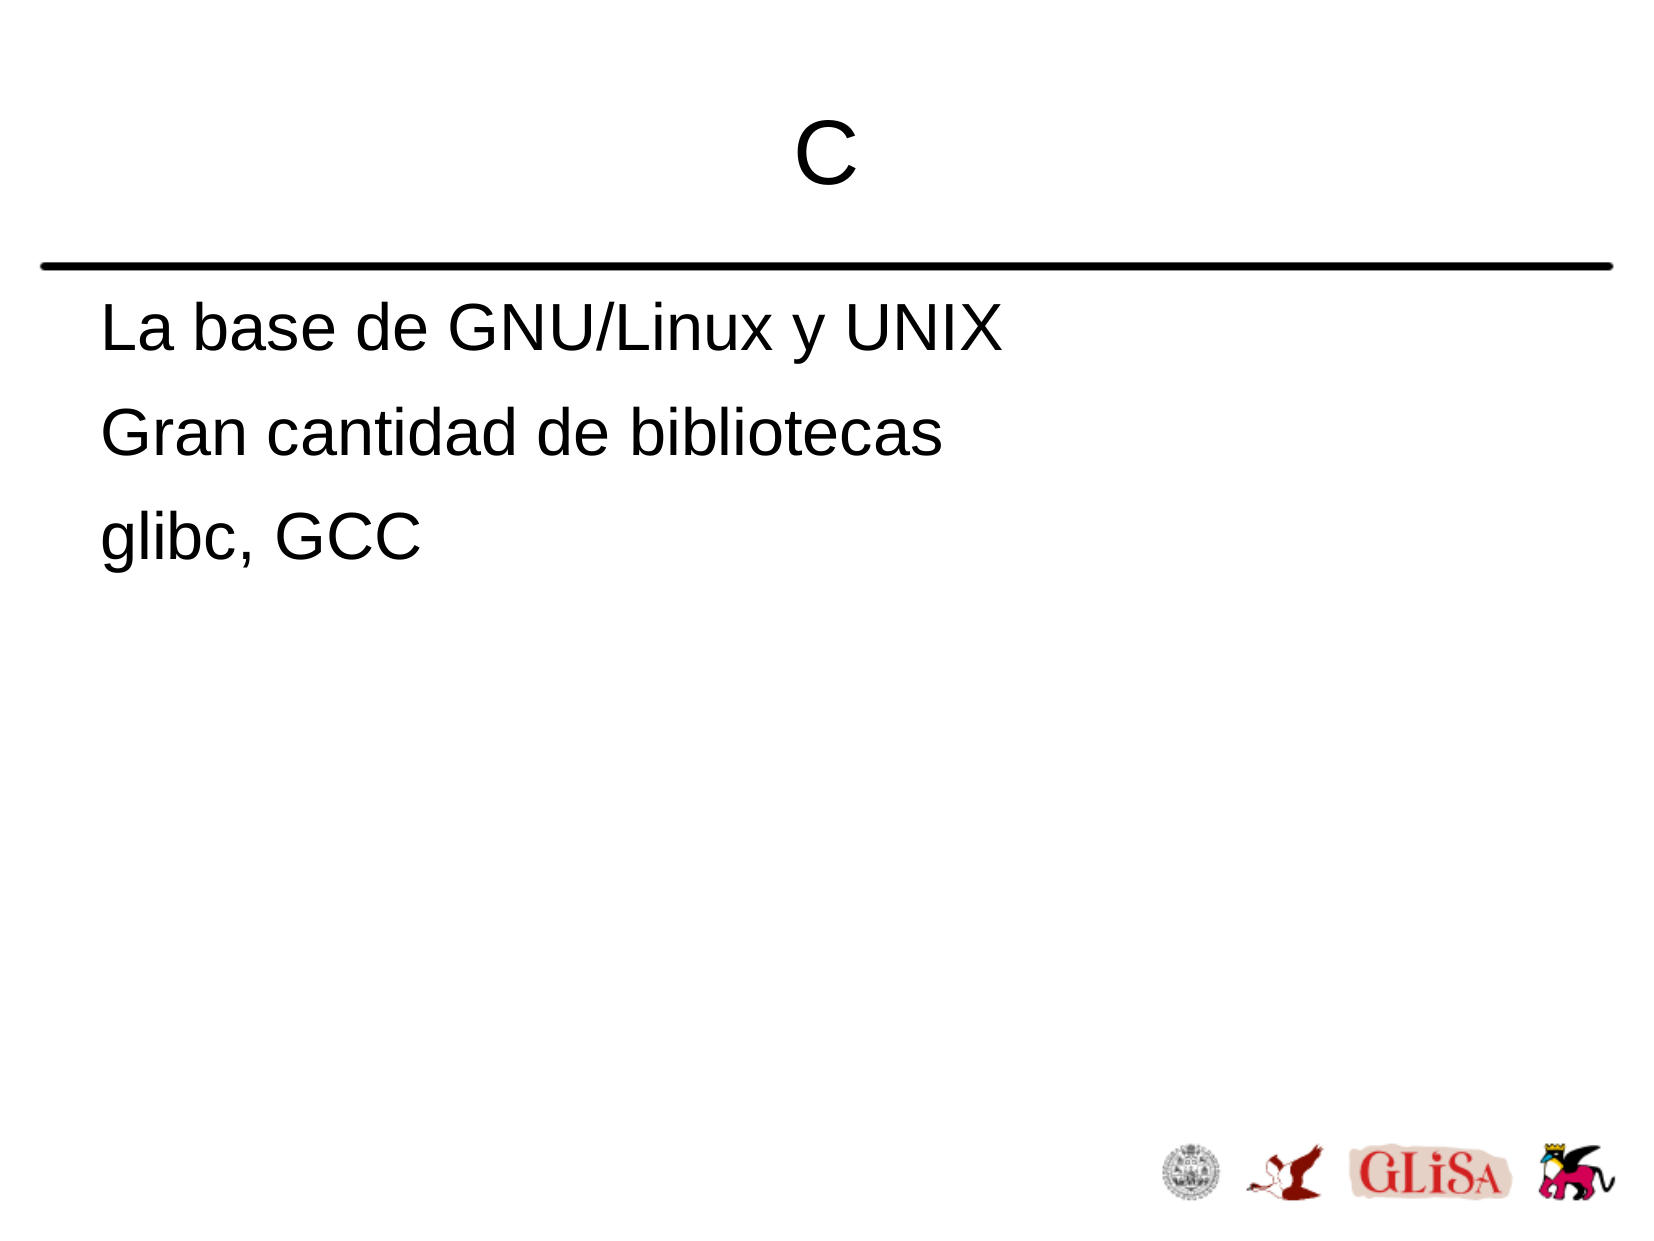

# C
La base de GNU/Linux y UNIX
Gran cantidad de bibliotecas
glibc, GCC